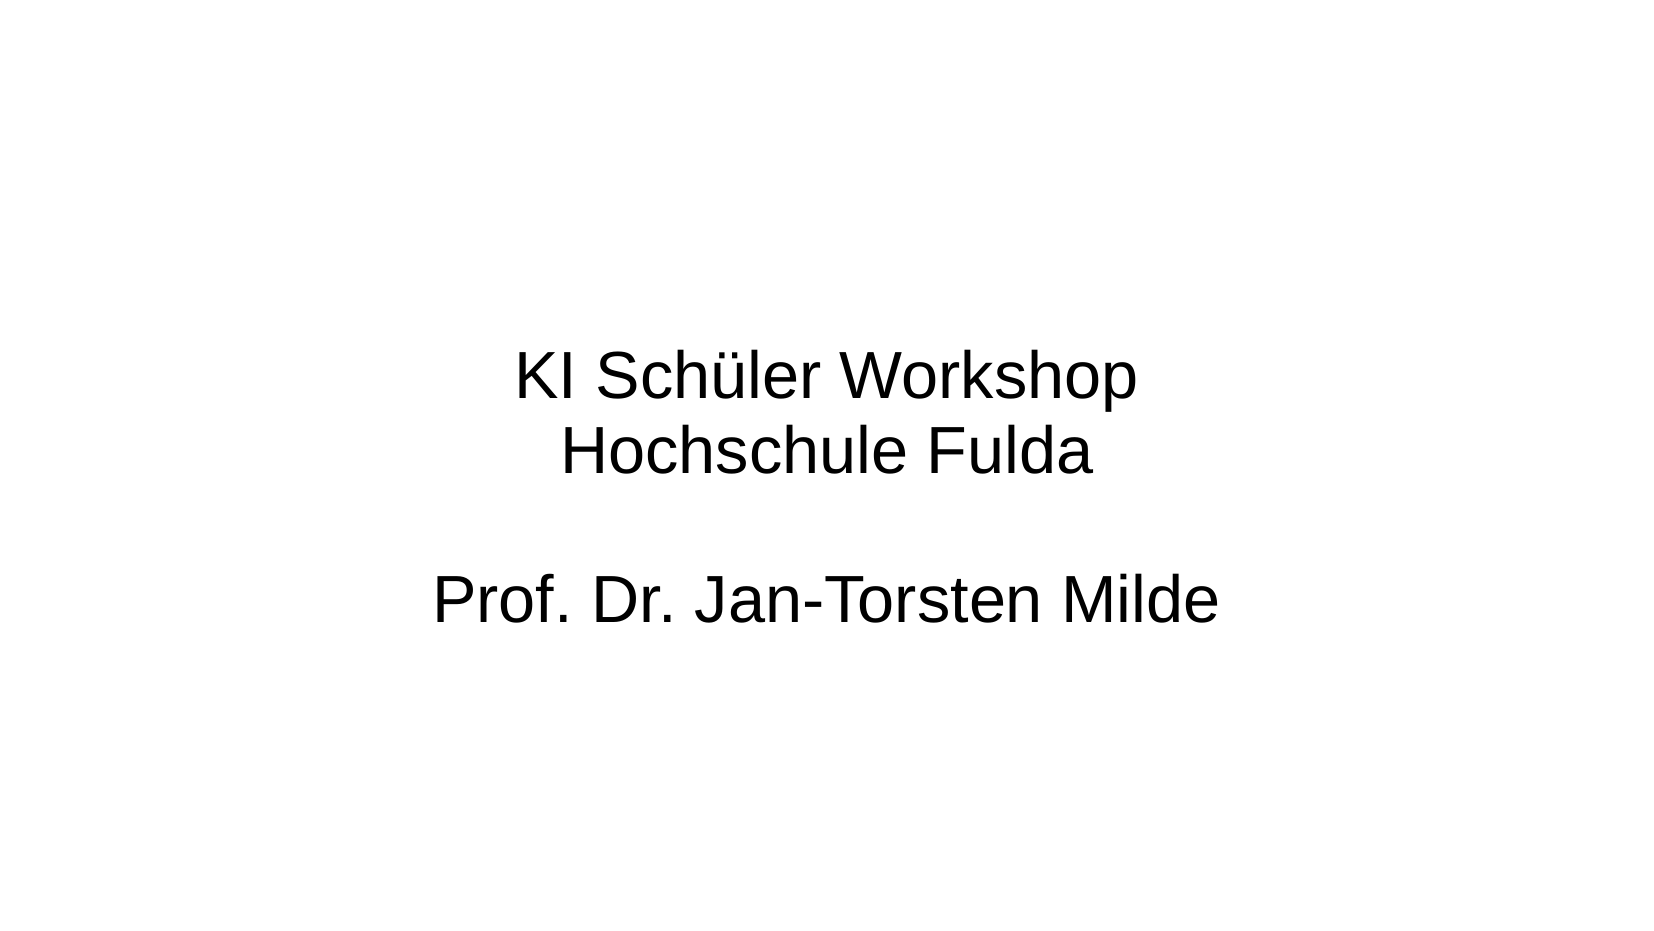

#
KI Schüler Workshop
Hochschule Fulda
Prof. Dr. Jan-Torsten Milde